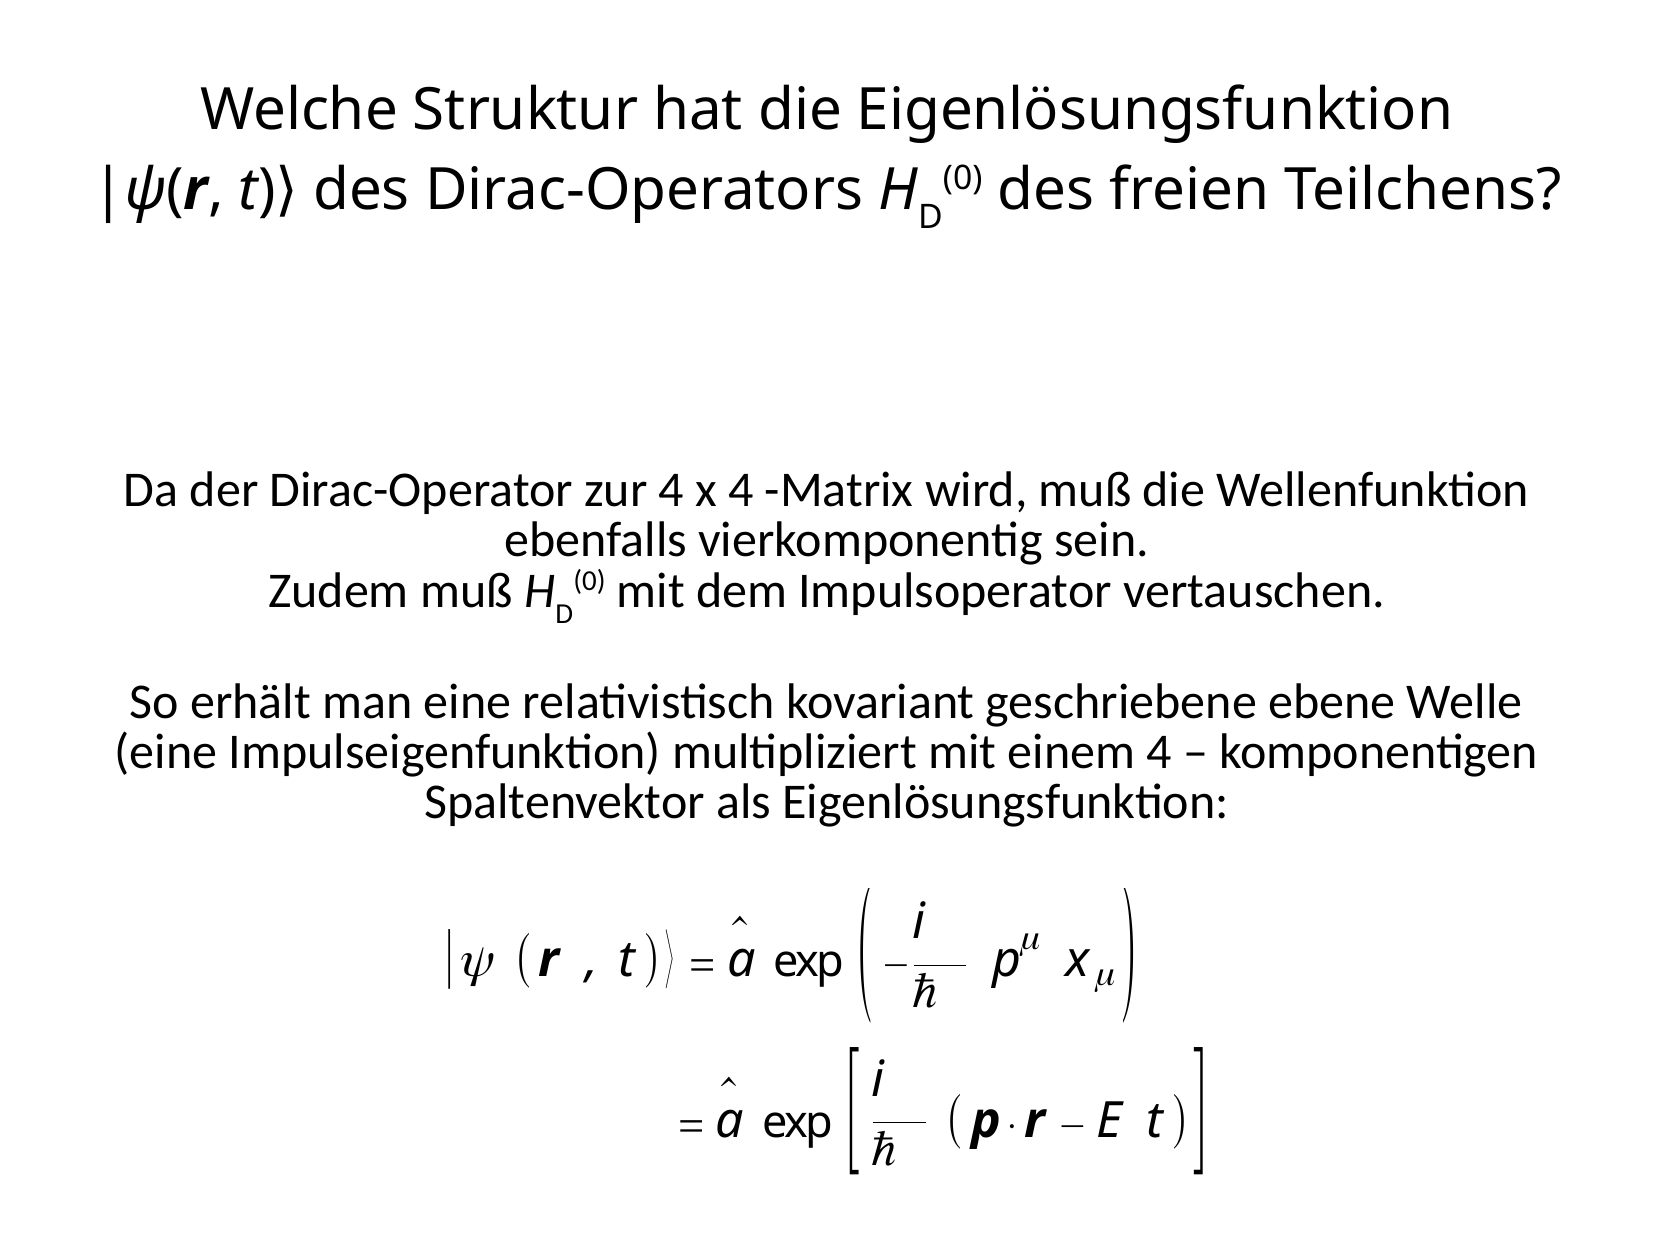

# Welche Struktur hat die Eigenlösungsfunktion |ψ(r, t)⟩ des Dirac-Operators HD(0) des freien Teilchens?
Da der Dirac-Operator zur 4 x 4 -Matrix wird, muß die Wellenfunktion ebenfalls vierkomponentig sein.
Zudem muß HD(0) mit dem Impulsoperator vertauschen.
So erhält man eine relativistisch kovariant geschriebene ebene Welle (eine Impulseigenfunktion) multipliziert mit einem 4 – komponentigen Spaltenvektor als Eigenlösungsfunktion: